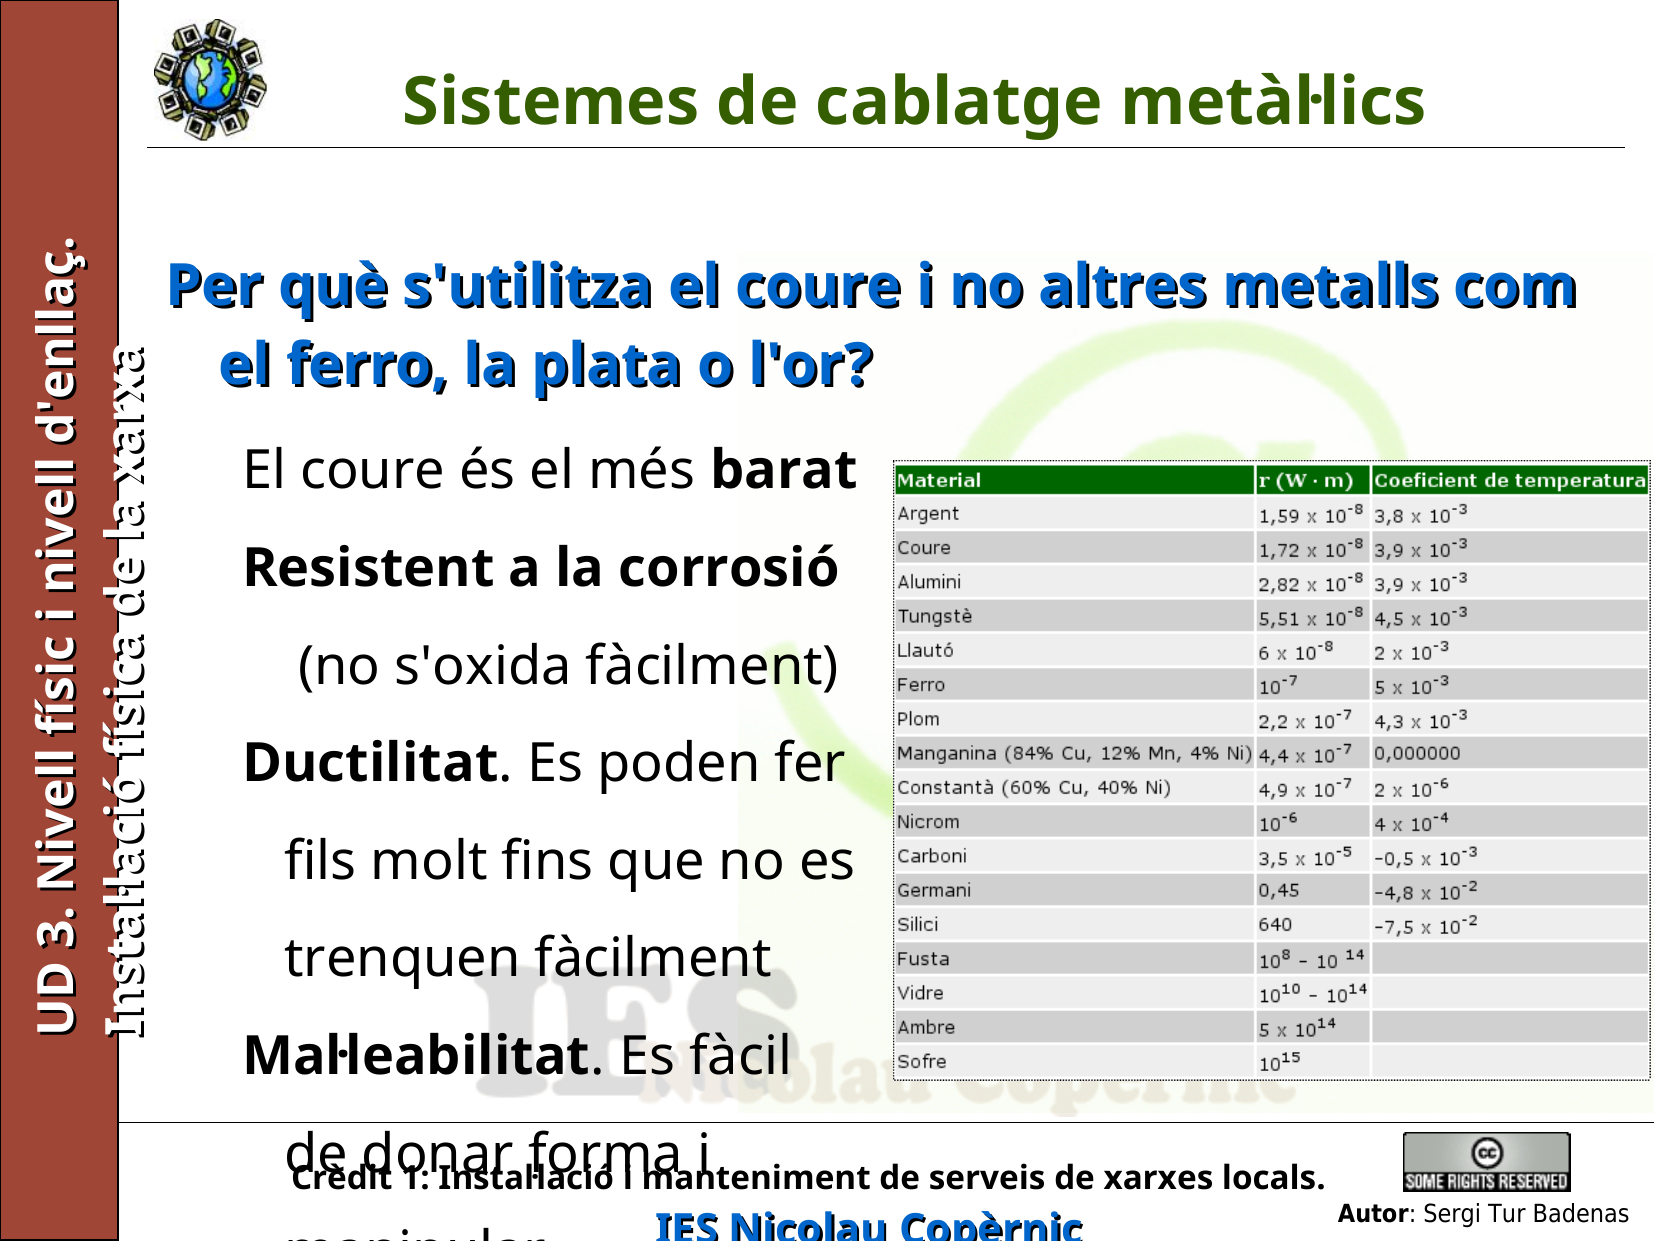

# Sistemes de cablatge metàl·lics
Per què s'utilitza el coure i no altres metalls com el ferro, la plata o l'or?
El coure és el més barat
Resistent a la corrosió
 (no s'oxida fàcilment)
Ductilitat. Es poden fer
 fils molt fins que no es
 trenquen fàcilment
Mal·leabilitat. Es fàcil
 de donar forma i
 manipular